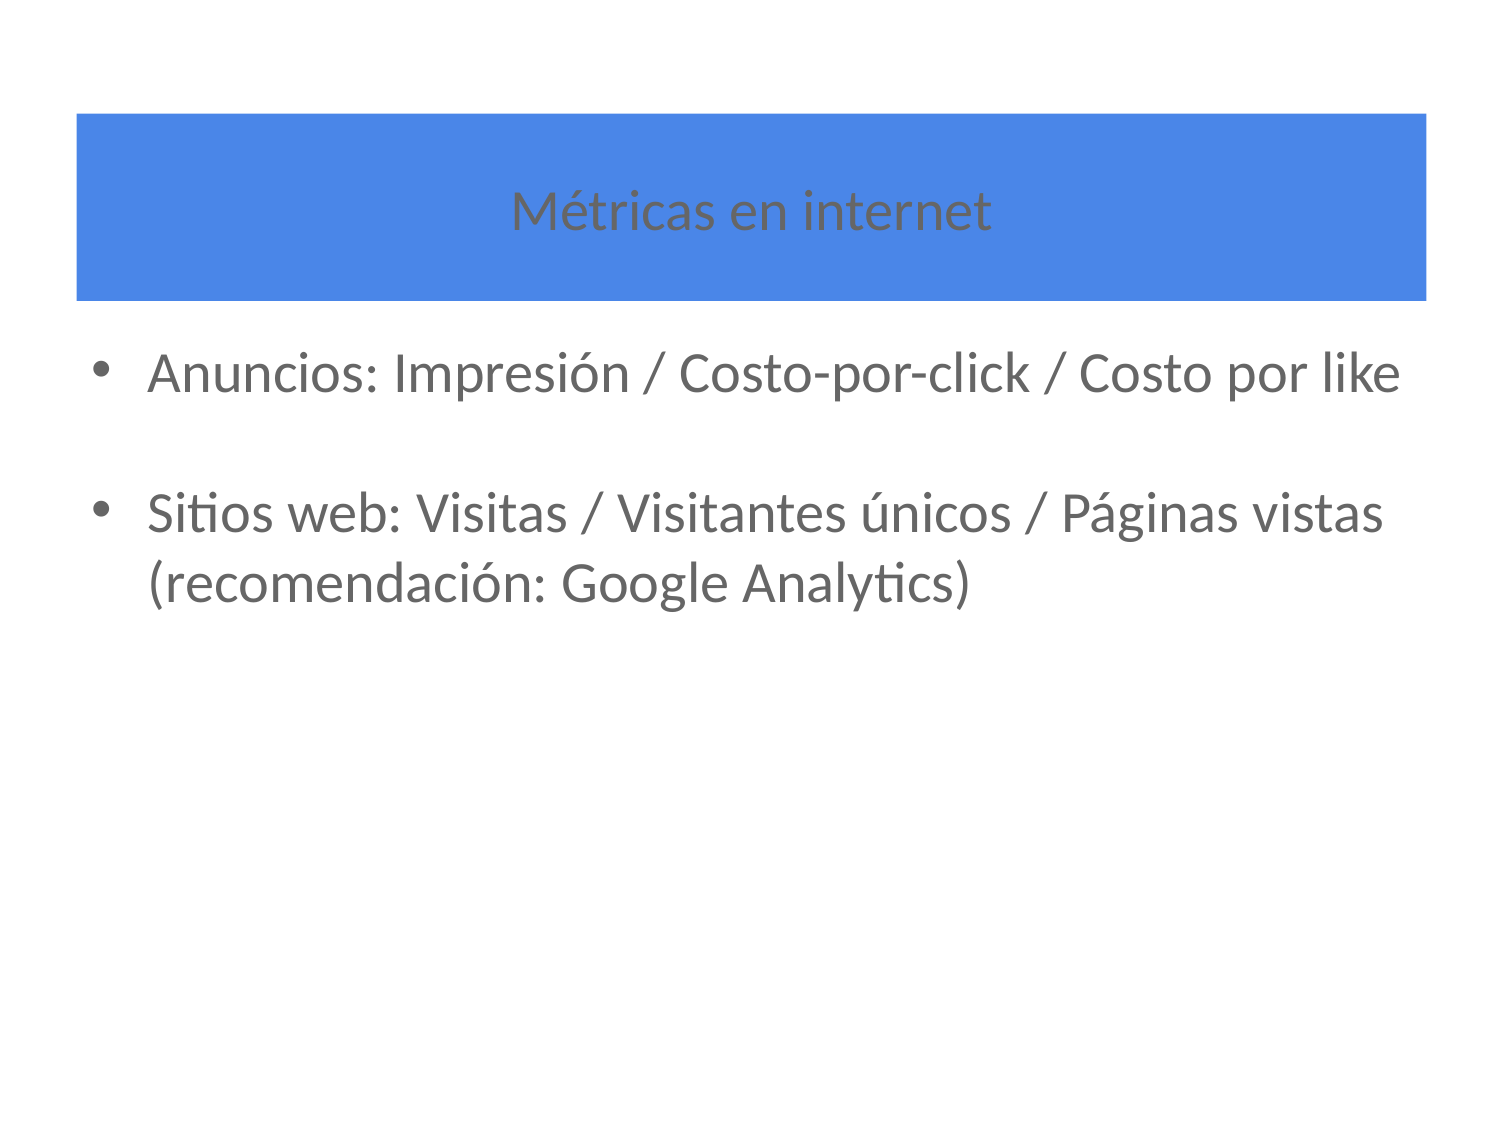

Métricas en internet
Anuncios: Impresión / Costo-por-click / Costo por like
Sitios web: Visitas / Visitantes únicos / Páginas vistas
(recomendación: Google Analytics)